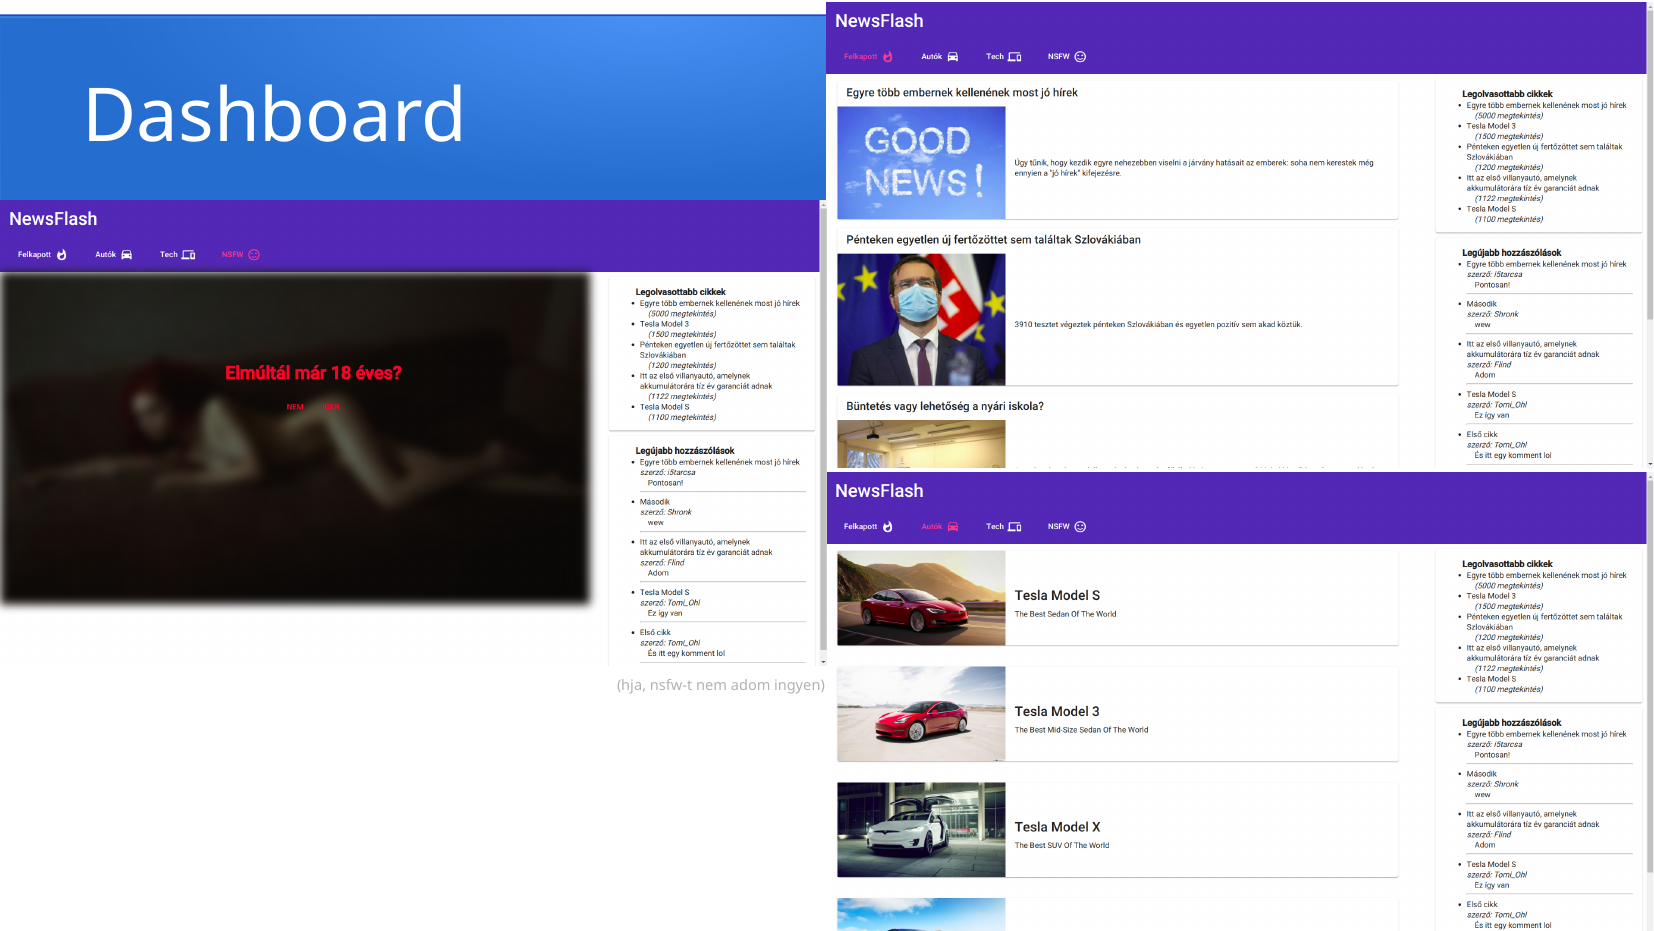

# Dashboard
(hja, nsfw-t nem adom ingyen)